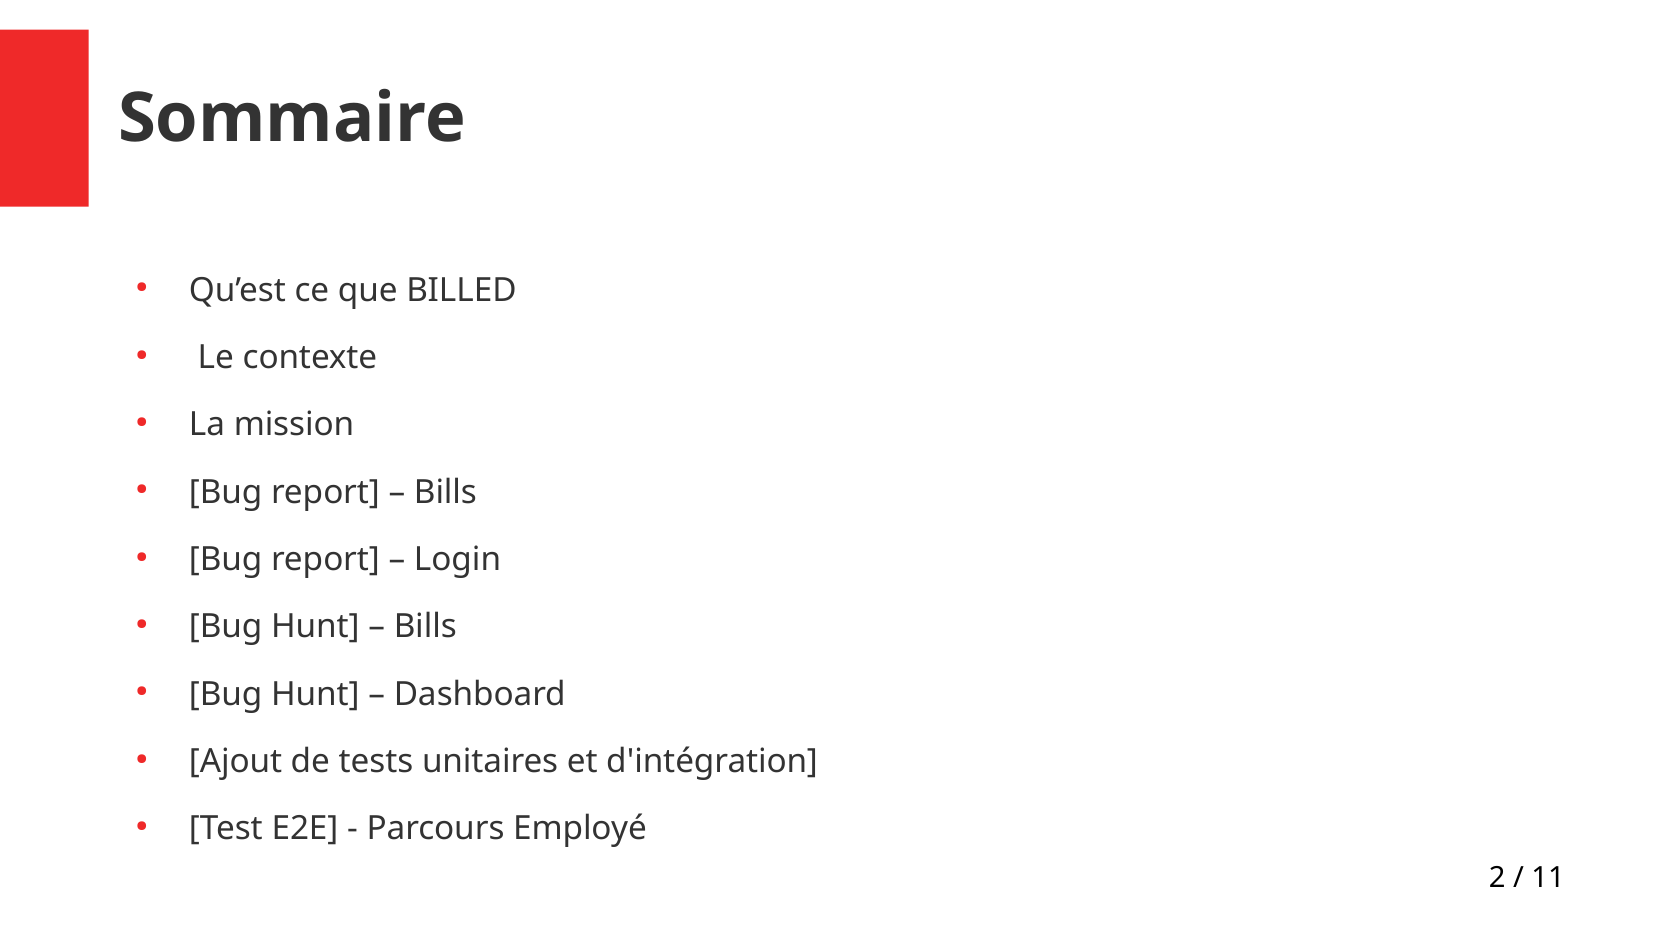

# Sommaire
Qu’est ce que BILLED
 Le contexte
La mission
[Bug report] – Bills
[Bug report] – Login
[Bug Hunt] – Bills
[Bug Hunt] – Dashboard
[Ajout de tests unitaires et d'intégration]
[Test E2E] - Parcours Employé
2